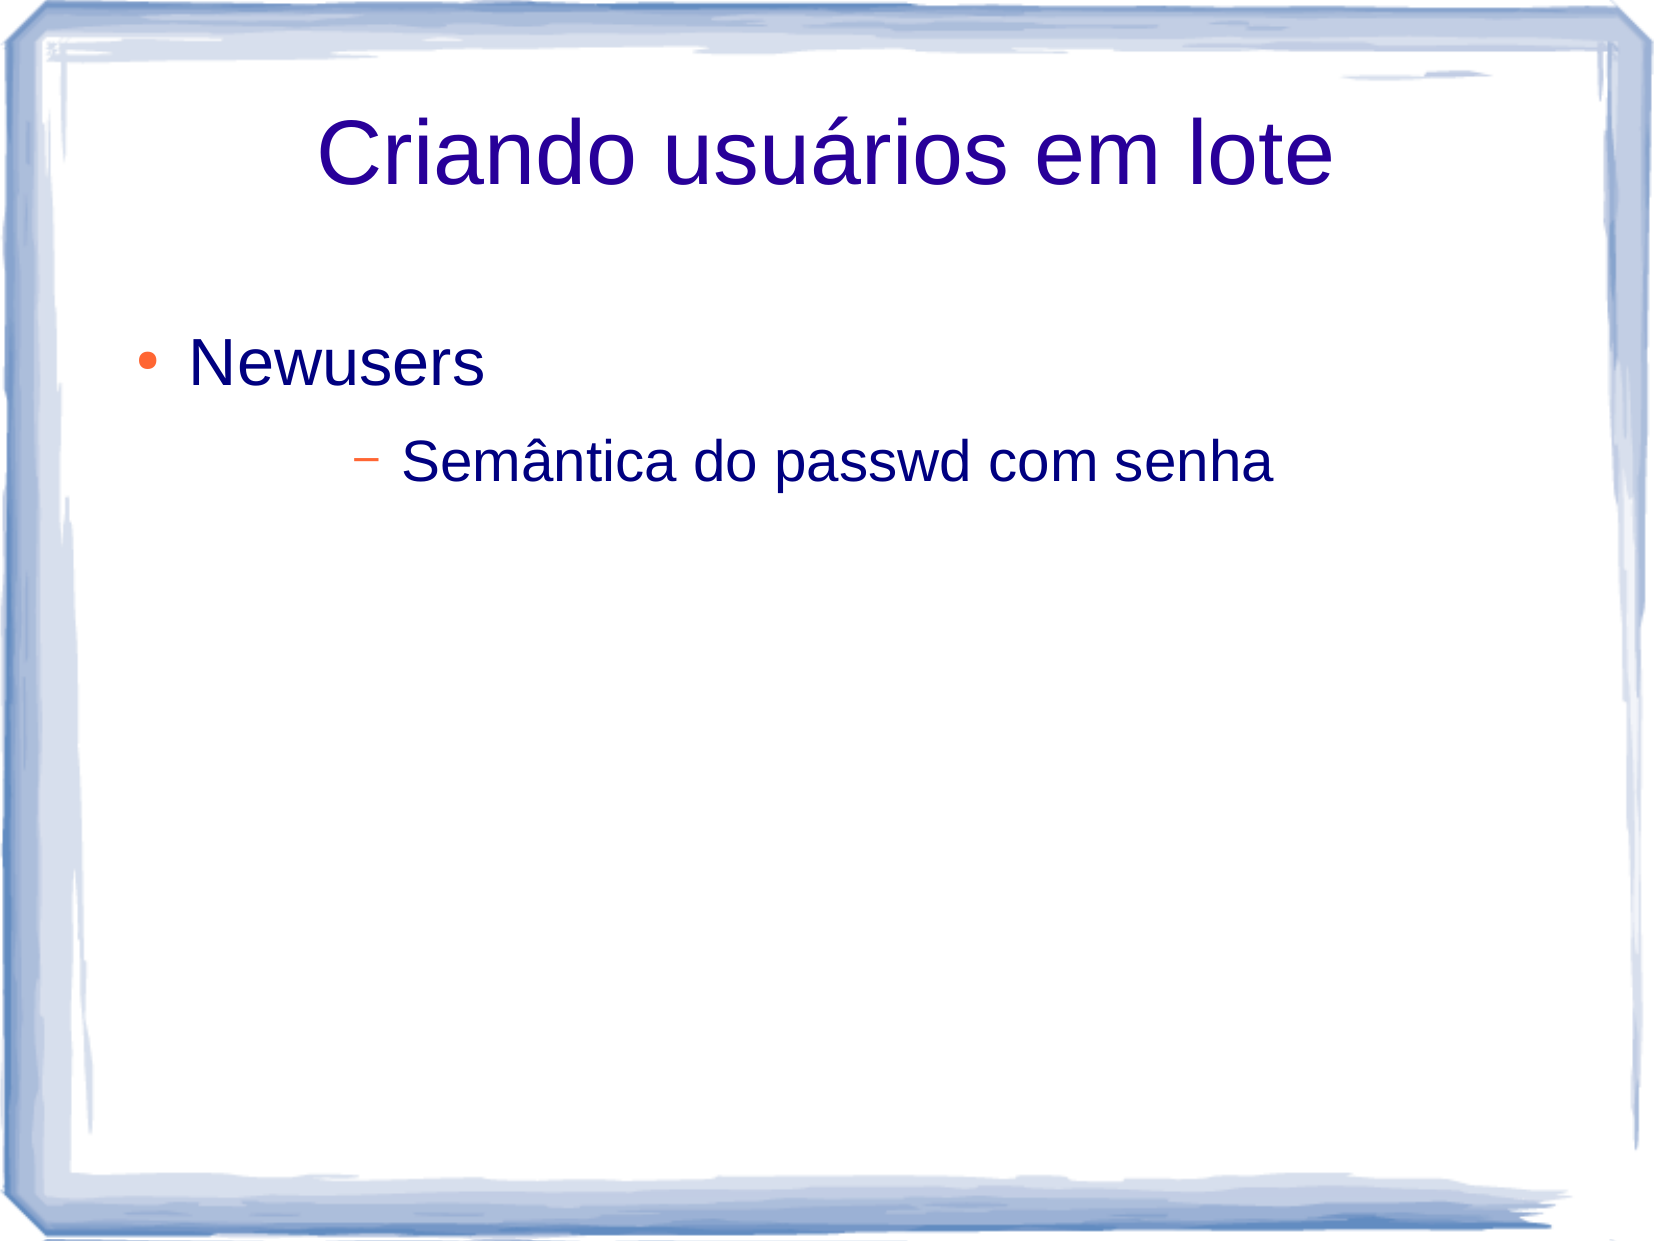

# Criando usuários em lote
Newusers
Semântica do passwd com senha